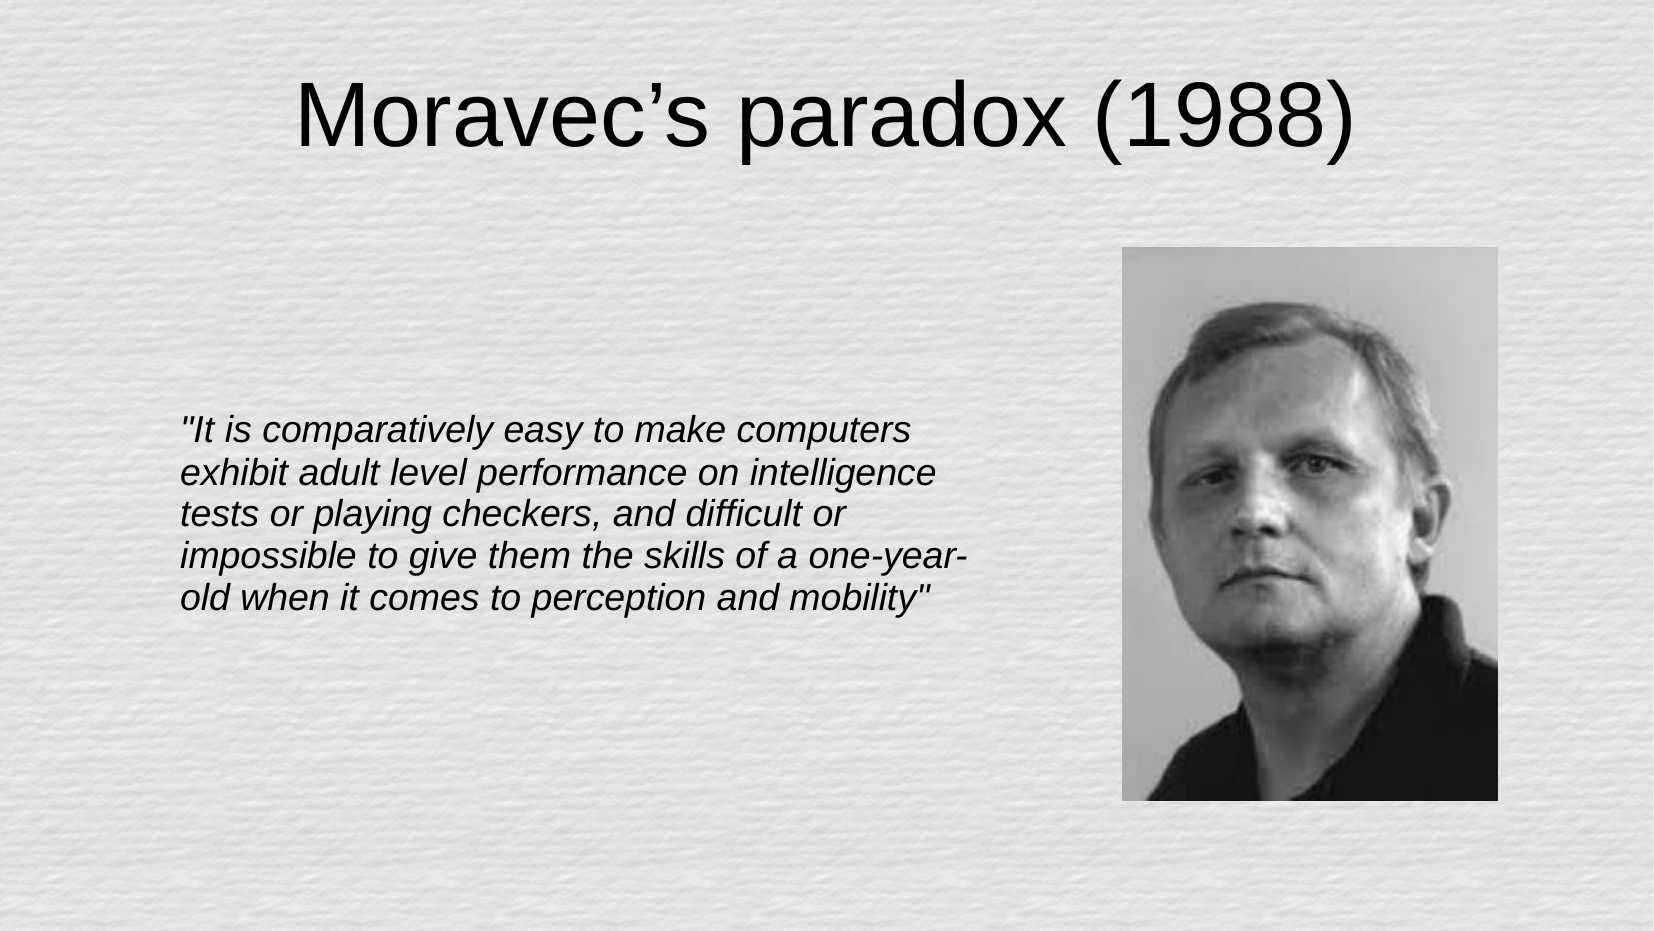

# Moravec’s paradox (1988)
"It is comparatively easy to make computers exhibit adult level performance on intelligence tests or playing checkers, and difficult or impossible to give them the skills of a one-year-old when it comes to perception and mobility"